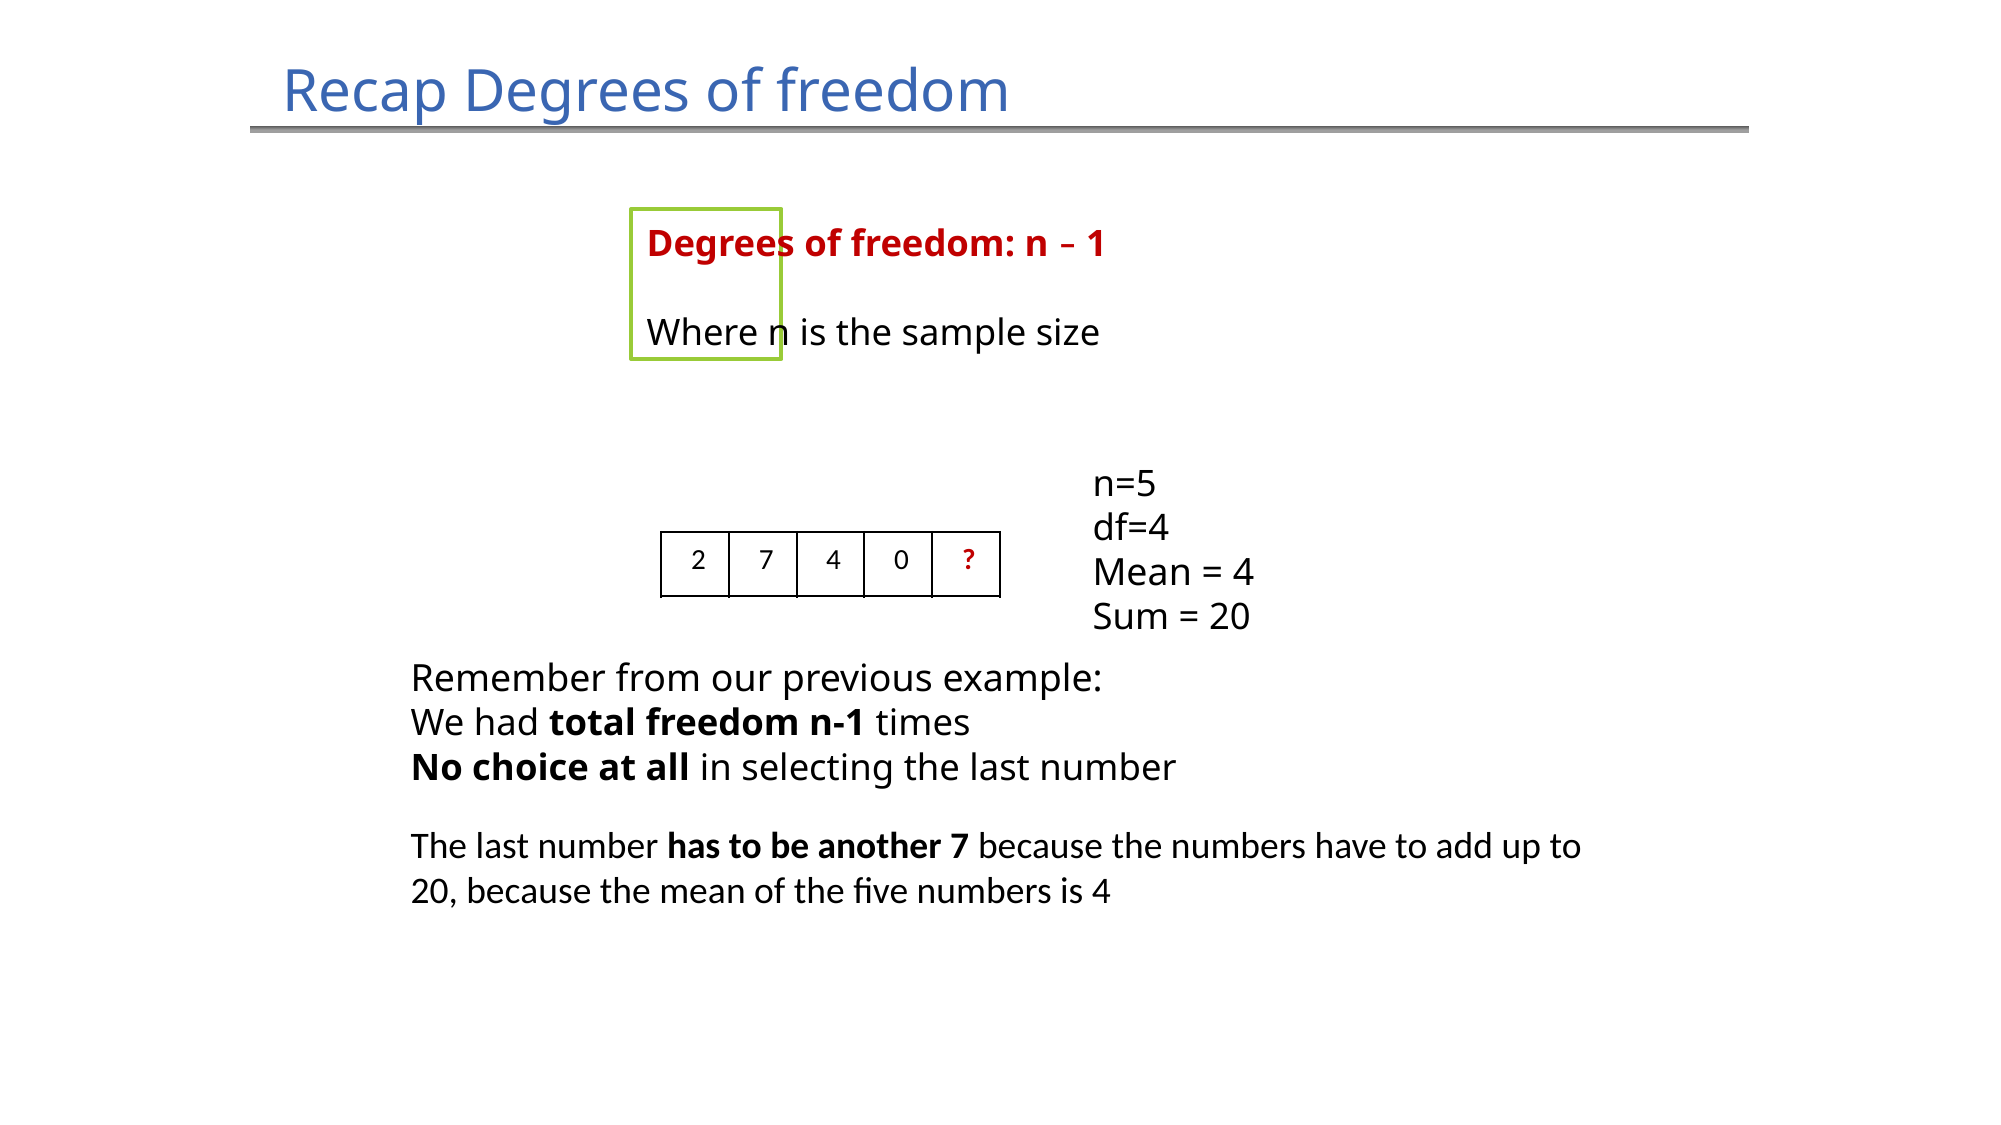

Recap Degrees of freedom
Degrees of freedom: n – 1
Where n is the sample size
n=5
df=4
Mean = 4
2
7
4
0
?
Sum = 20
Remember from our previous example:
We had total freedom n-1 times
No choice at all in selecting the last number
The last number has to be another 7 because the numbers have to add up to
20, because the mean of the five numbers is 4